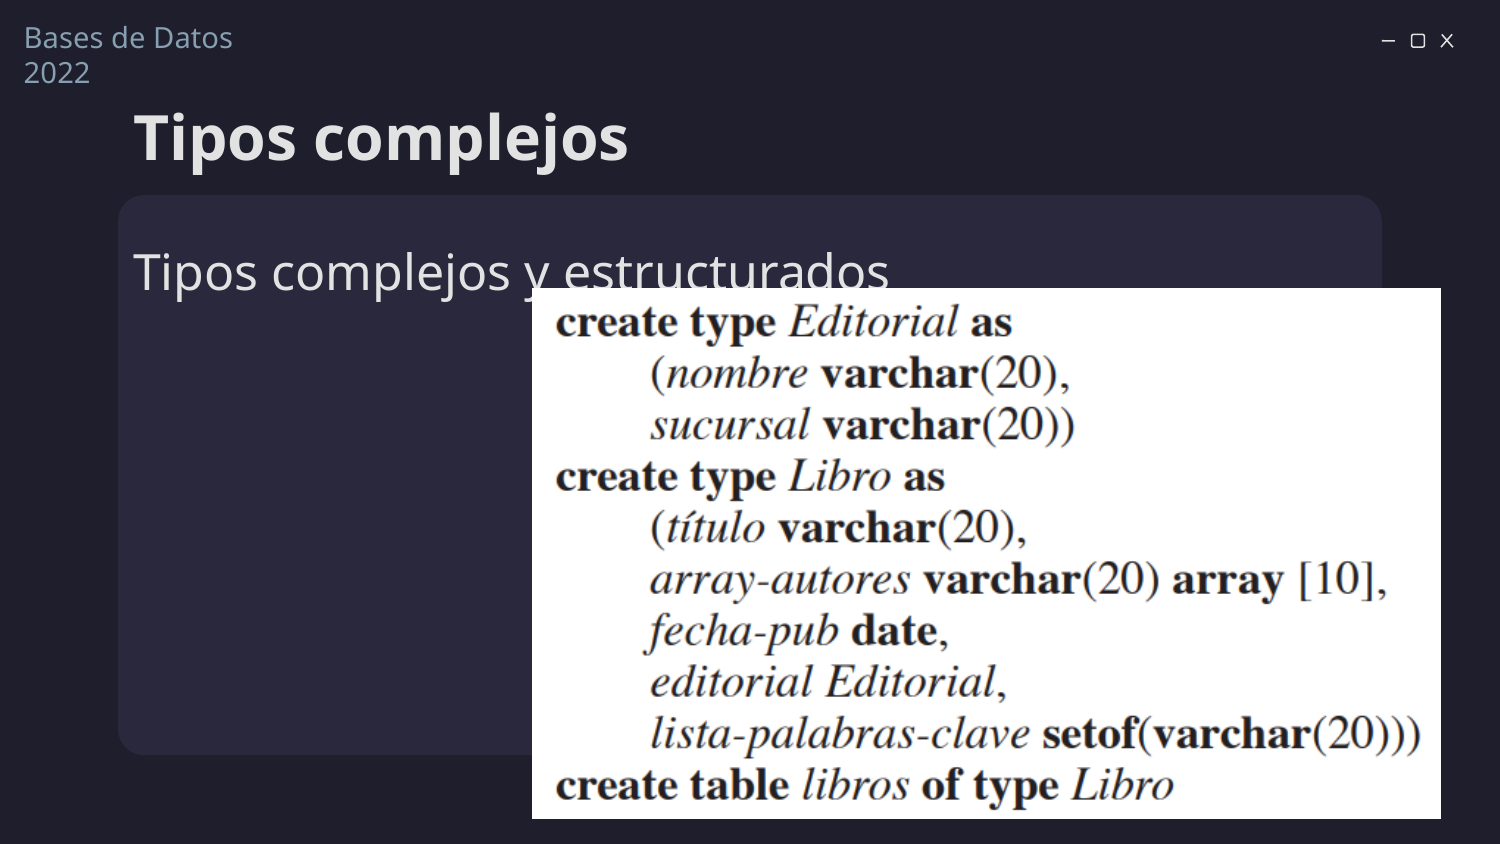

# Tipos complejos
Tipos complejos y estructurados